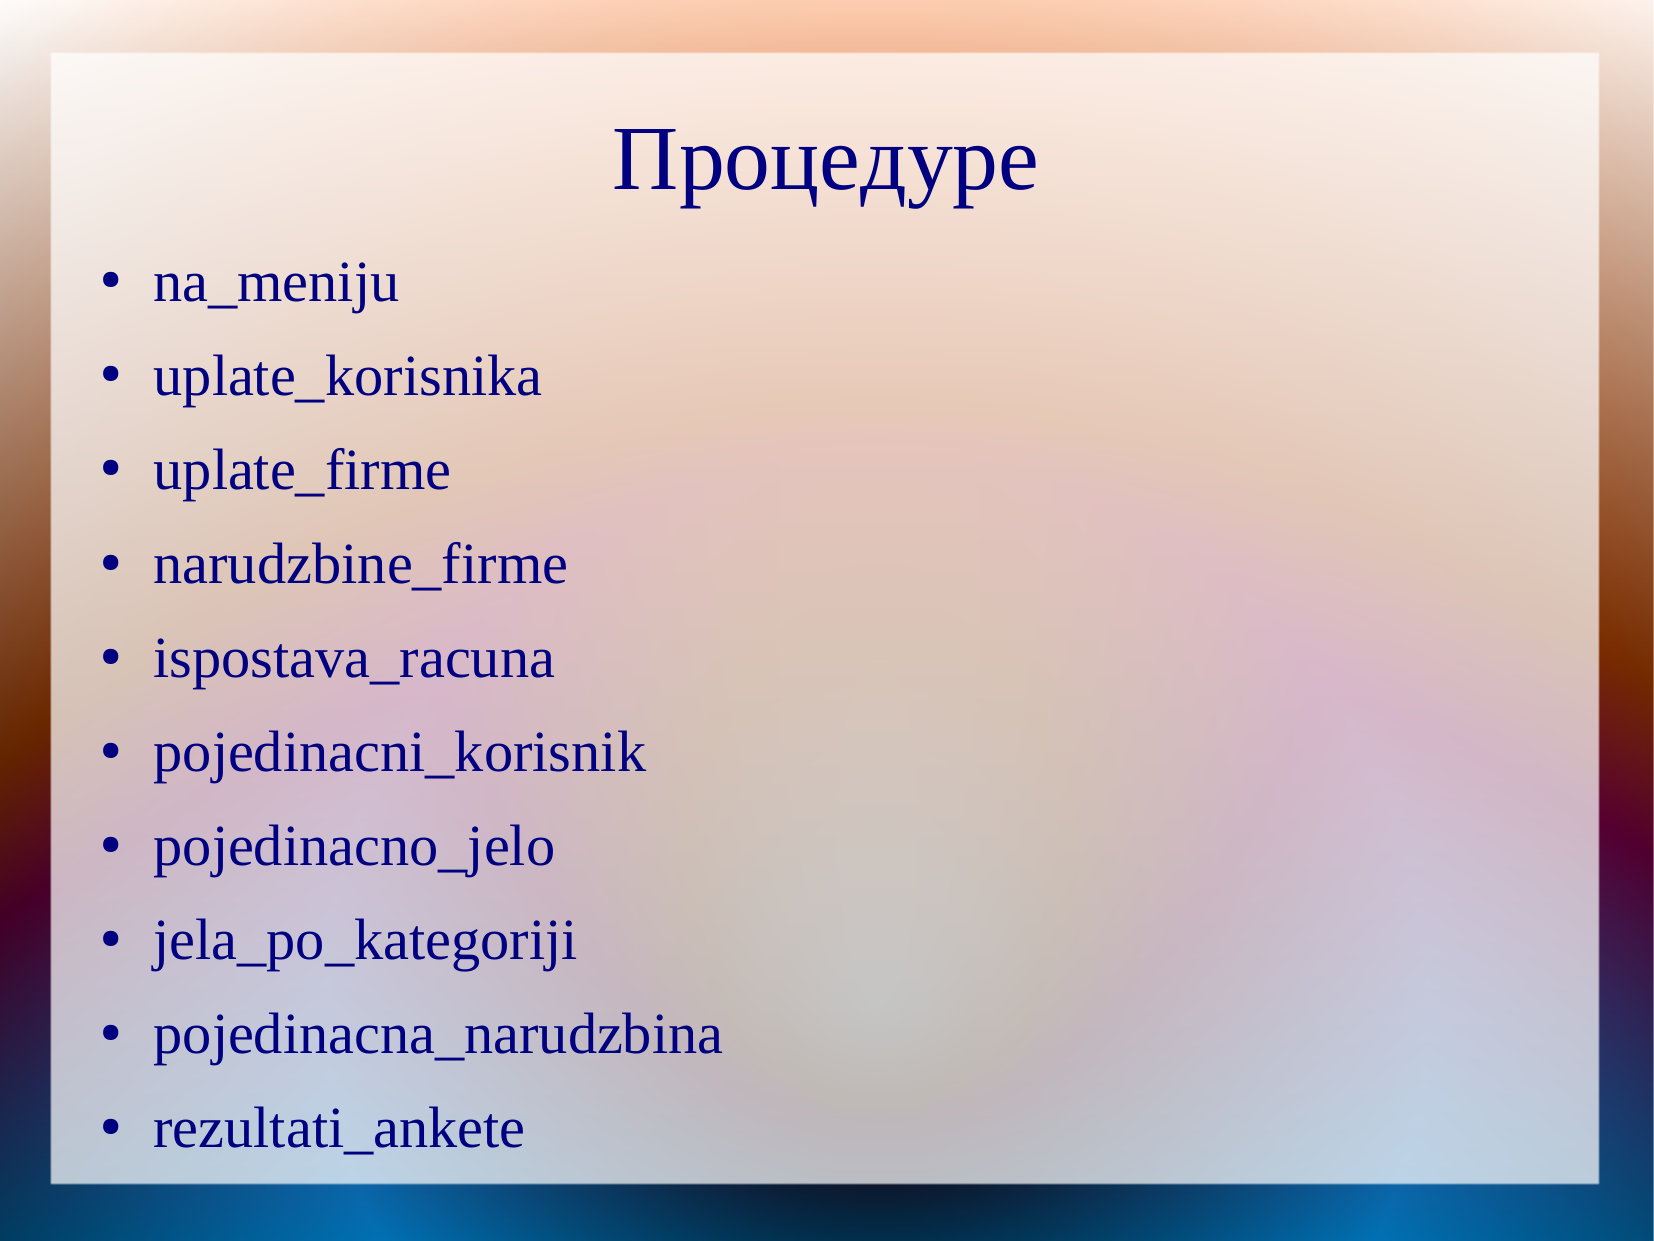

# Процедуре
na_meniju
uplate_korisnika
uplate_firme
narudzbine_firme
ispostava_racuna
pojedinacni_korisnik
pojedinacno_jelo
jela_po_kategoriji
pojedinacna_narudzbina
rezultati_ankete